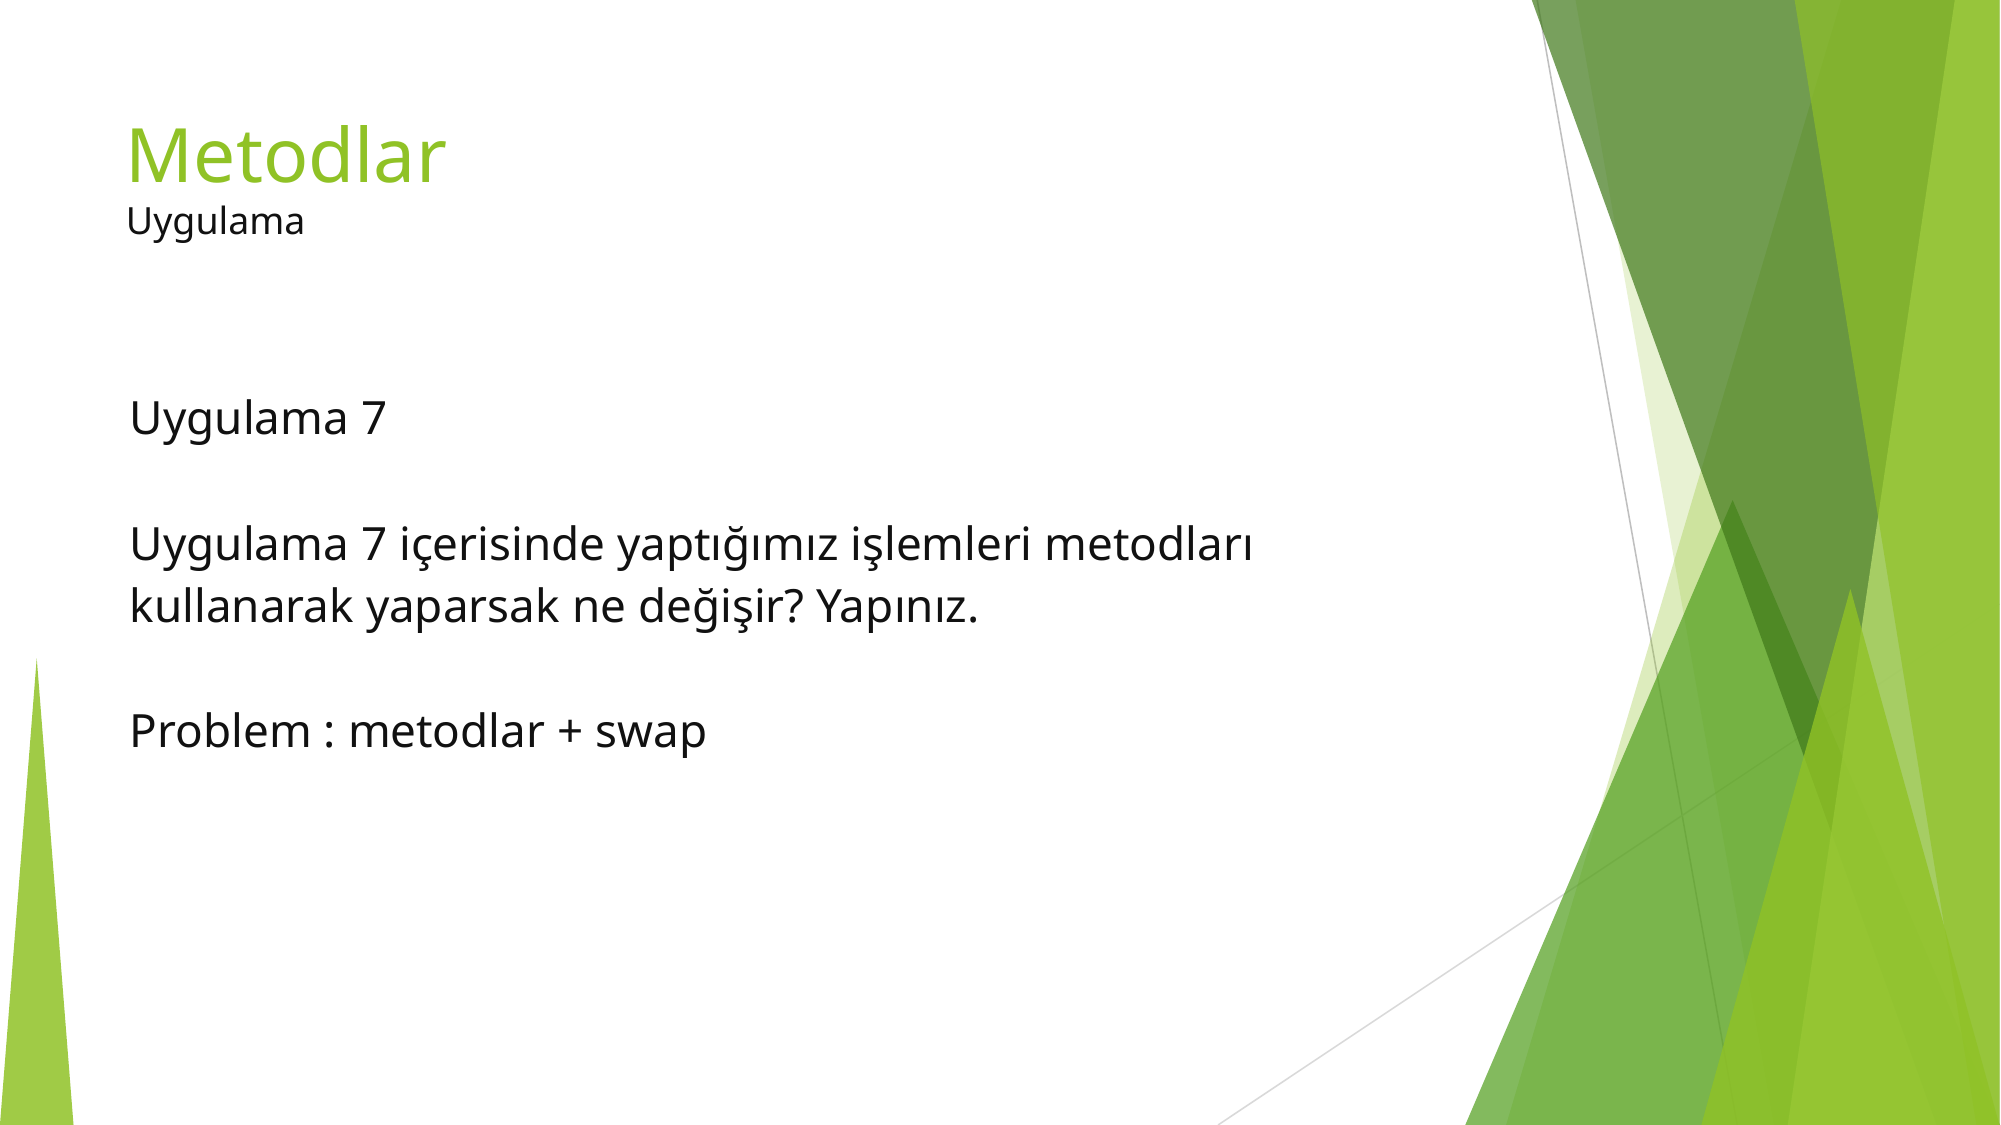

# Metodlar Uygulama
Uygulama 7
Uygulama 7 içerisinde yaptığımız işlemleri metodları kullanarak yaparsak ne değişir? Yapınız.
Problem : metodlar + swap